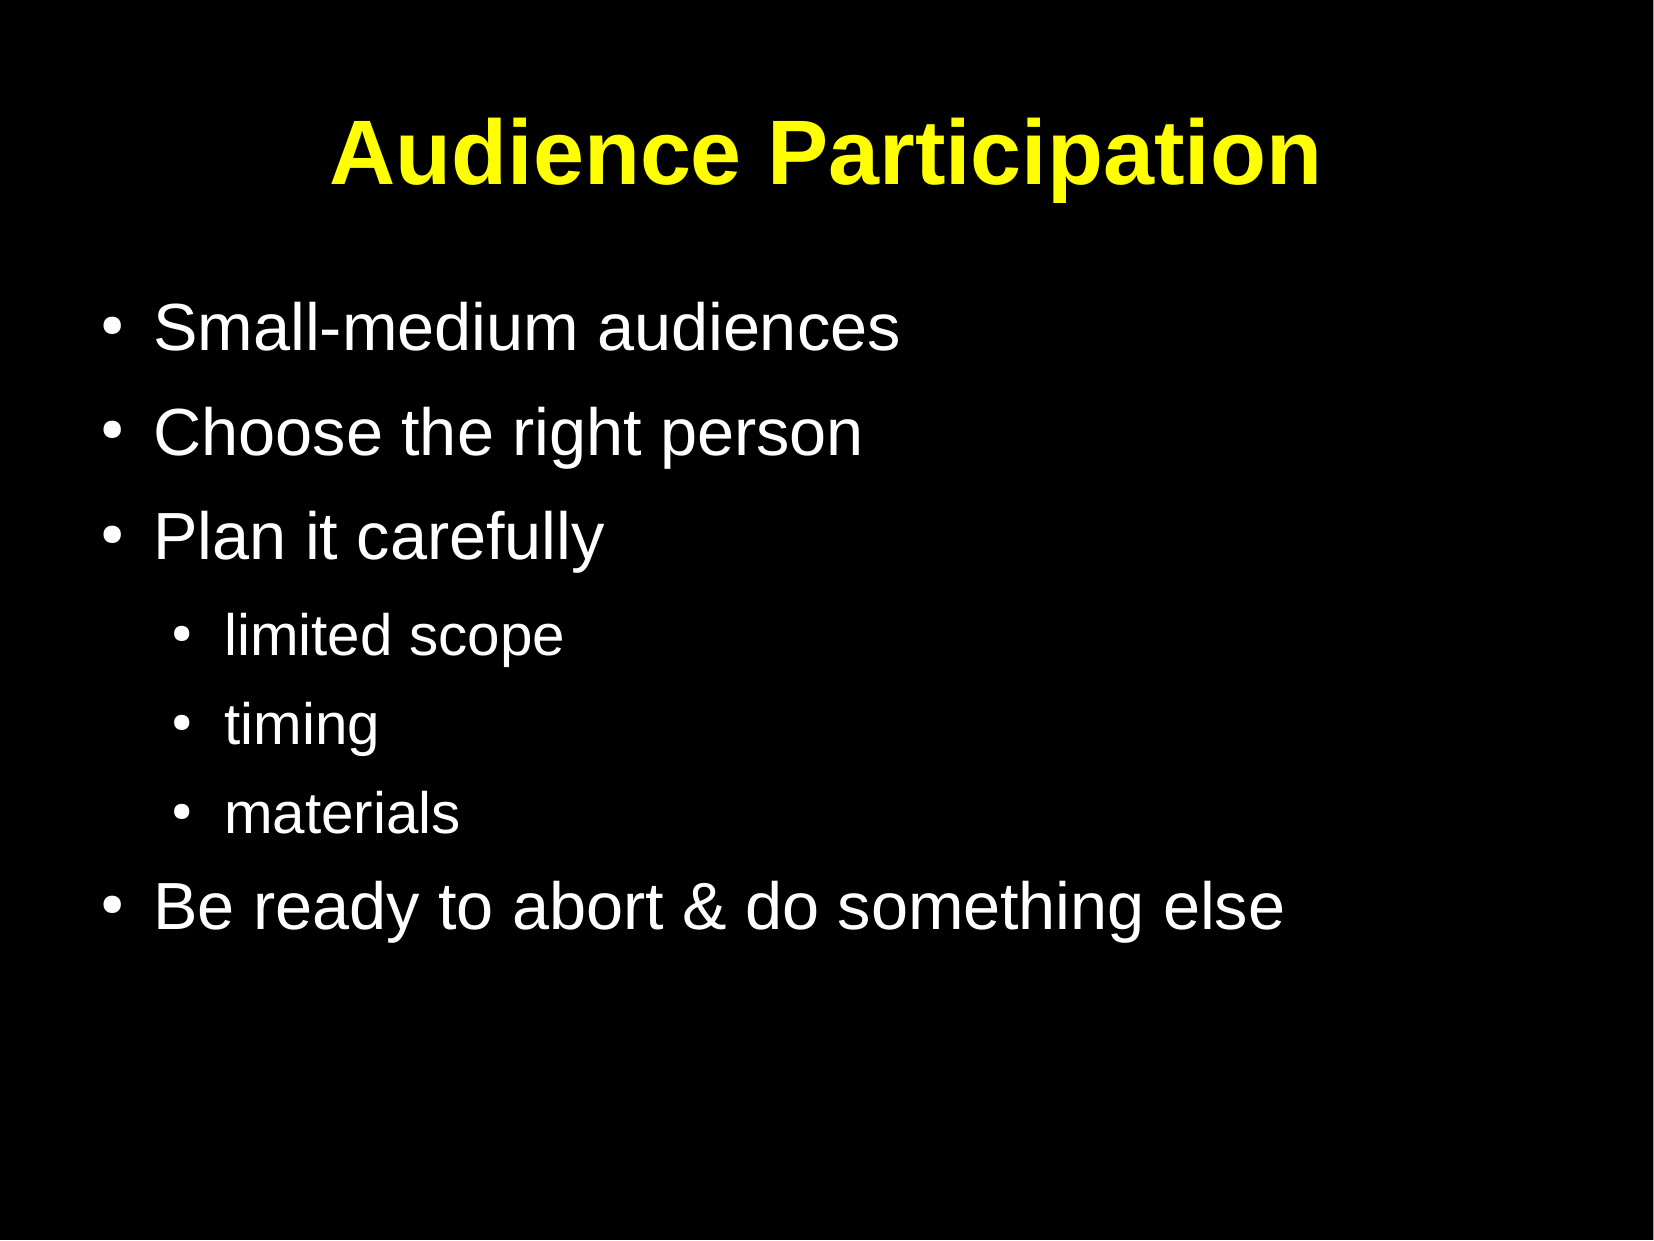

# Audience Participation
Small-medium audiences
Choose the right person
Plan it carefully
limited scope
timing
materials
Be ready to abort & do something else